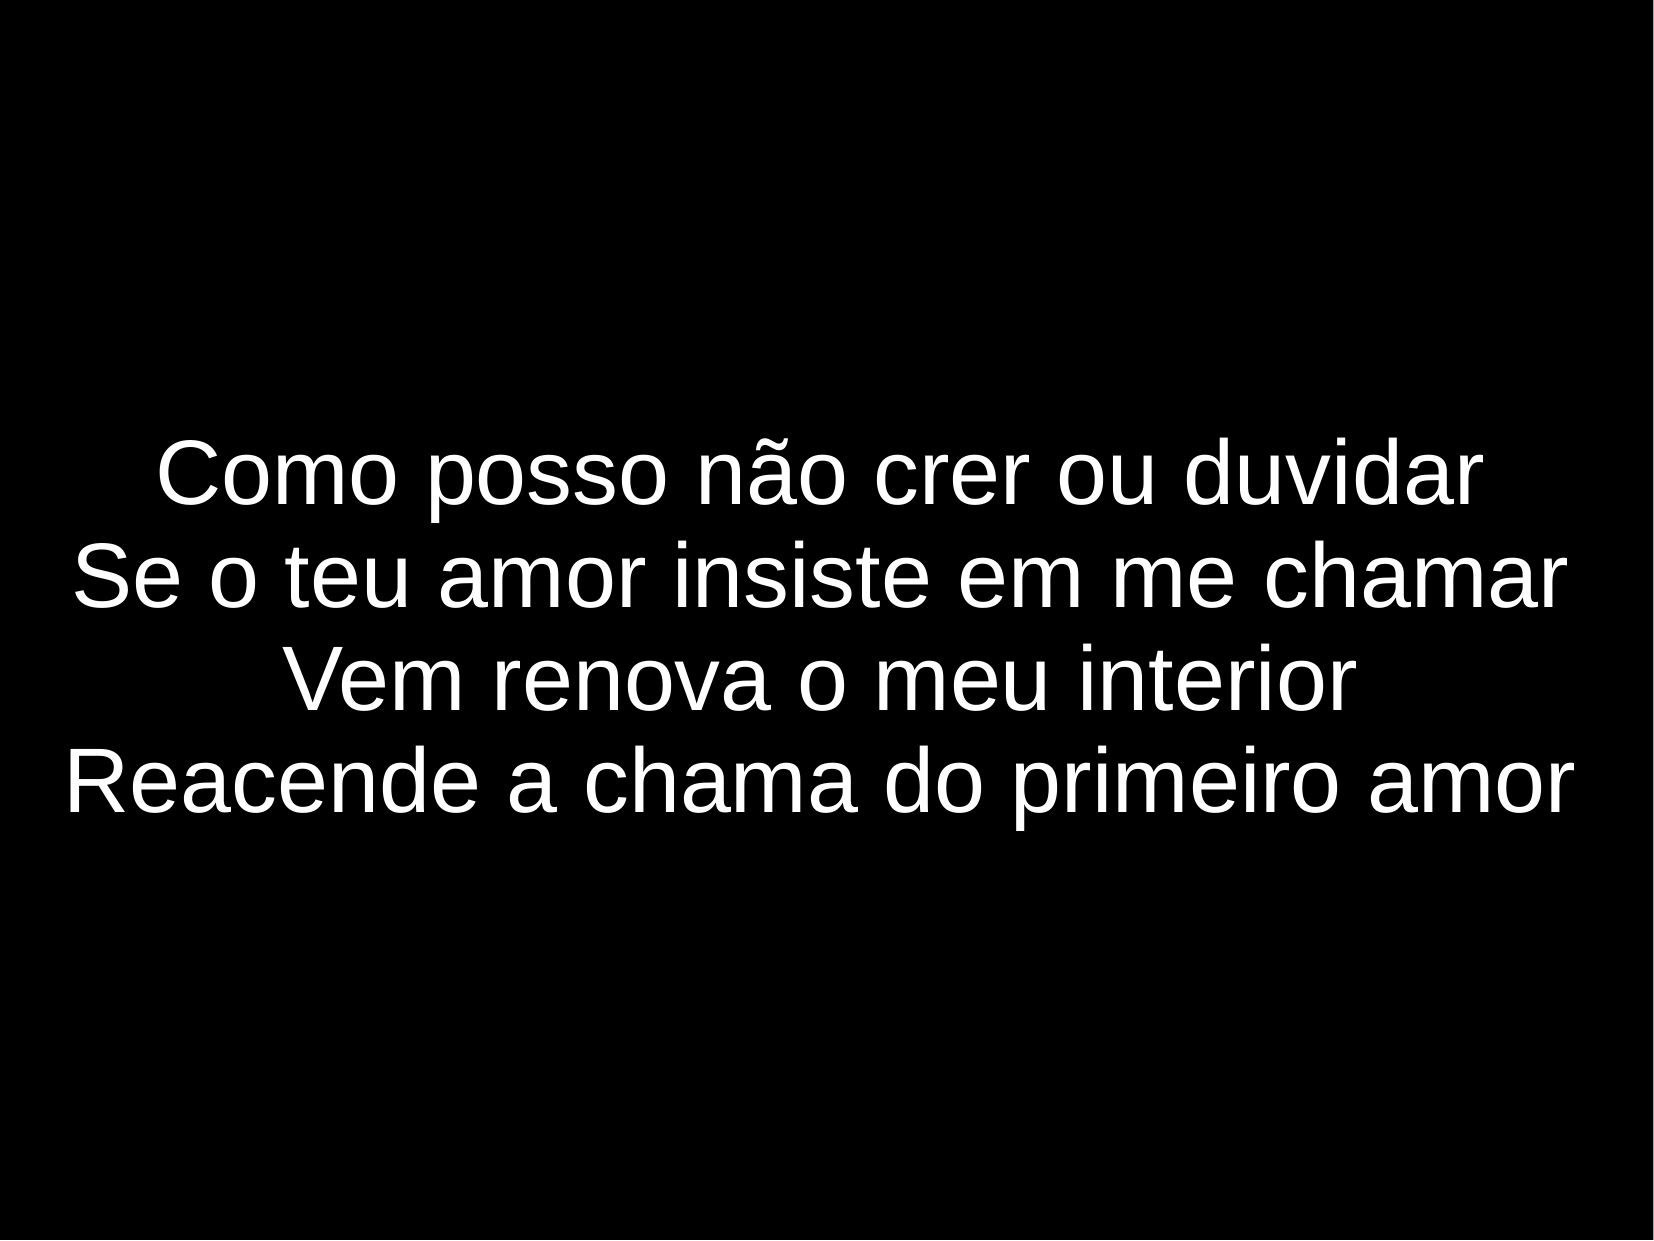

# Como posso não crer ou duvidar
Se o teu amor insiste em me chamar
Vem renova o meu interior
Reacende a chama do primeiro amor